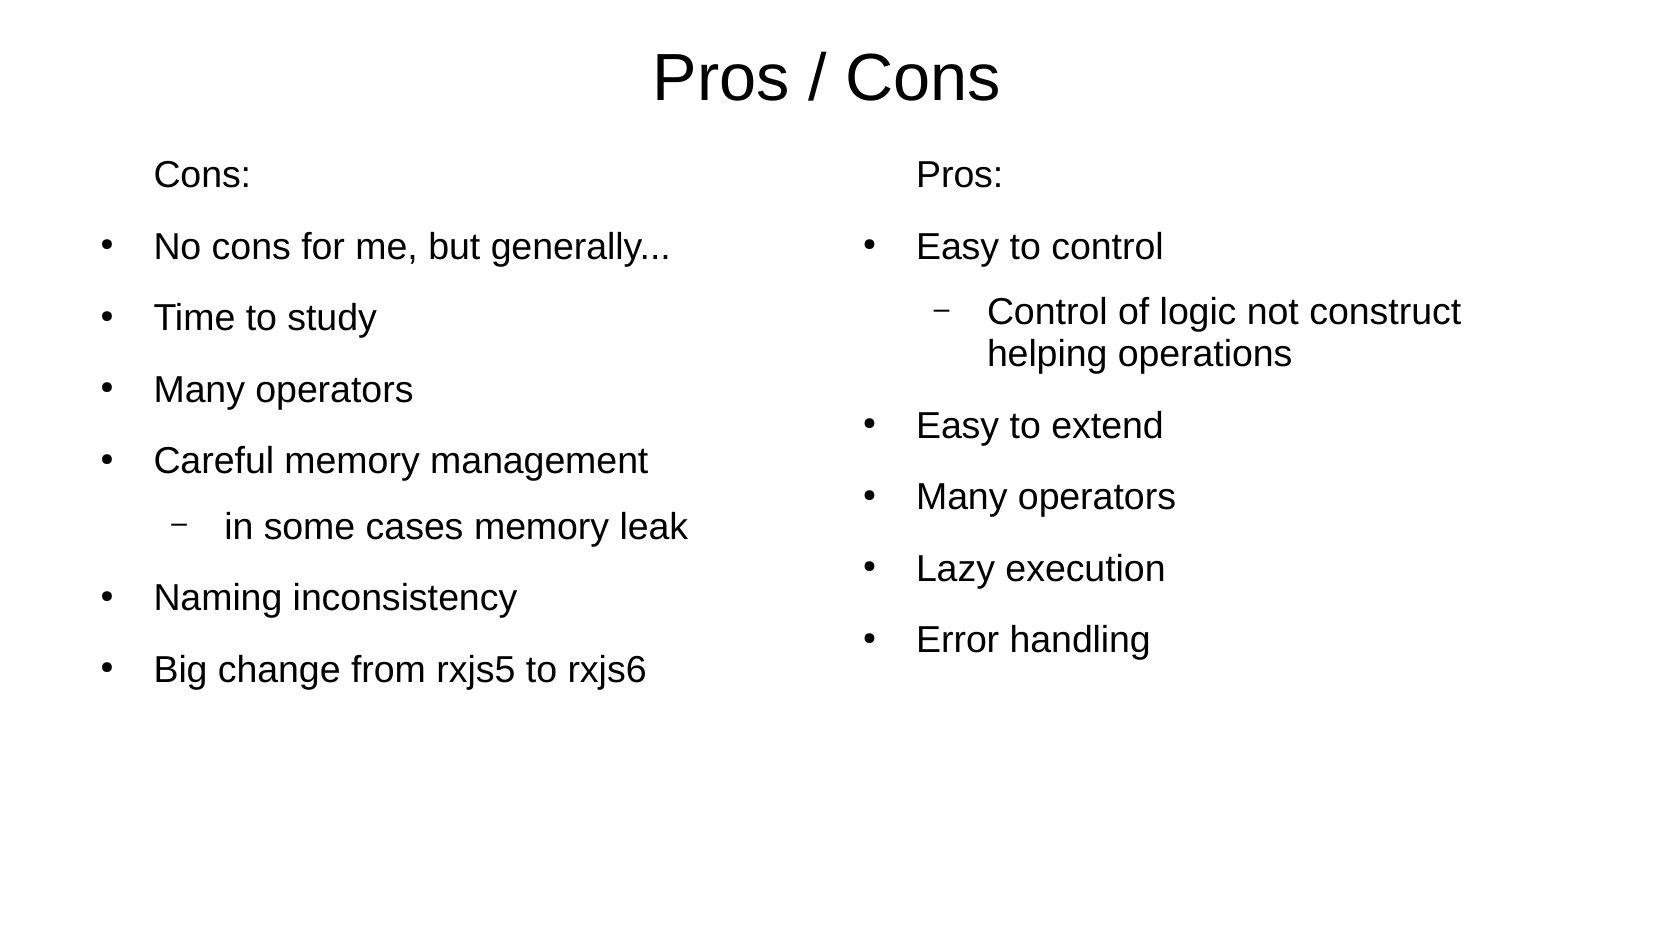

Pros / Cons
# Cons:
No cons for me, but generally...
Time to study
Many operators
Careful memory management
in some cases memory leak
Naming inconsistency
Big change from rxjs5 to rxjs6
Pros:
Easy to control
Control of logic not construct helping operations
Easy to extend
Many operators
Lazy execution
Error handling